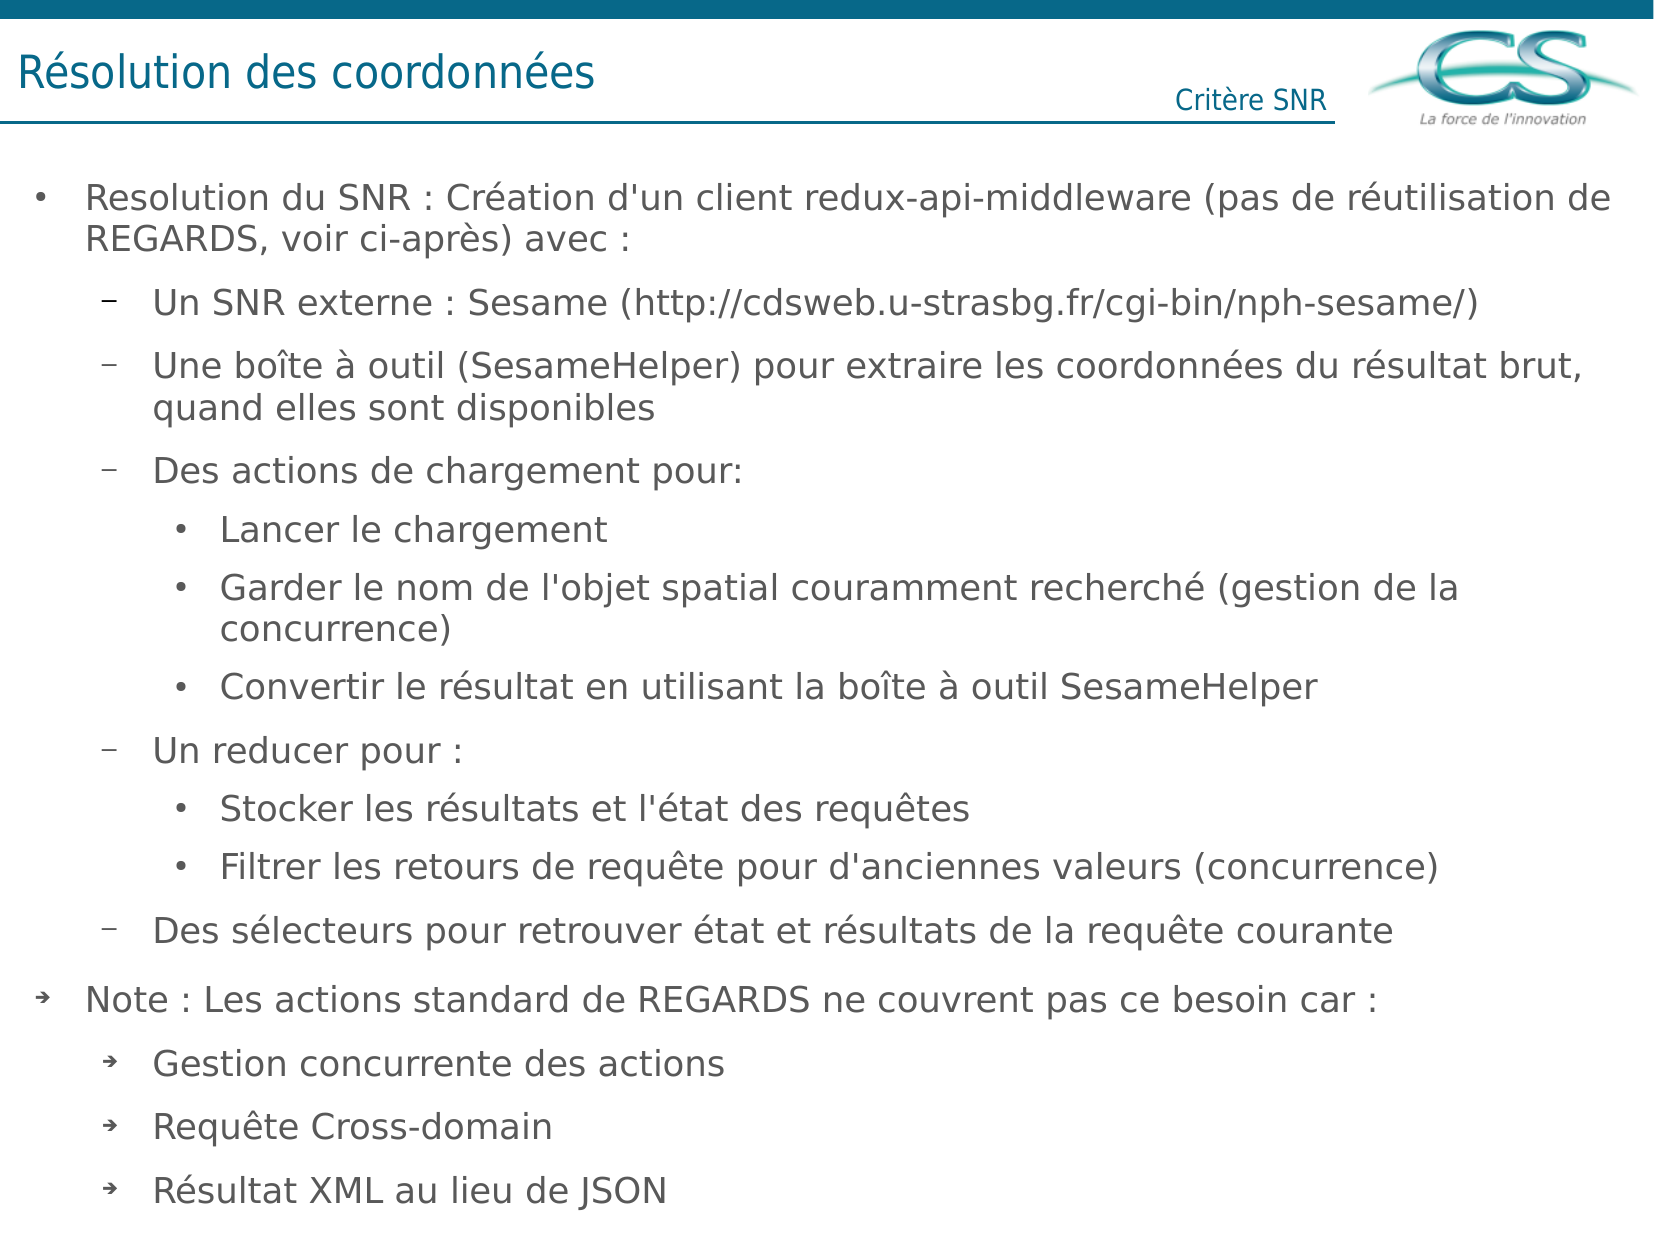

Résolution des coordonnées
Critère SNR
# Resolution du SNR : Création d'un client redux-api-middleware (pas de réutilisation de REGARDS, voir ci-après) avec :
Un SNR externe : Sesame (http://cdsweb.u-strasbg.fr/cgi-bin/nph-sesame/)
Une boîte à outil (SesameHelper) pour extraire les coordonnées du résultat brut, quand elles sont disponibles
Des actions de chargement pour:
Lancer le chargement
Garder le nom de l'objet spatial couramment recherché (gestion de la concurrence)
Convertir le résultat en utilisant la boîte à outil SesameHelper
Un reducer pour :
Stocker les résultats et l'état des requêtes
Filtrer les retours de requête pour d'anciennes valeurs (concurrence)
Des sélecteurs pour retrouver état et résultats de la requête courante
Note : Les actions standard de REGARDS ne couvrent pas ce besoin car :
Gestion concurrente des actions
Requête Cross-domain
Résultat XML au lieu de JSON